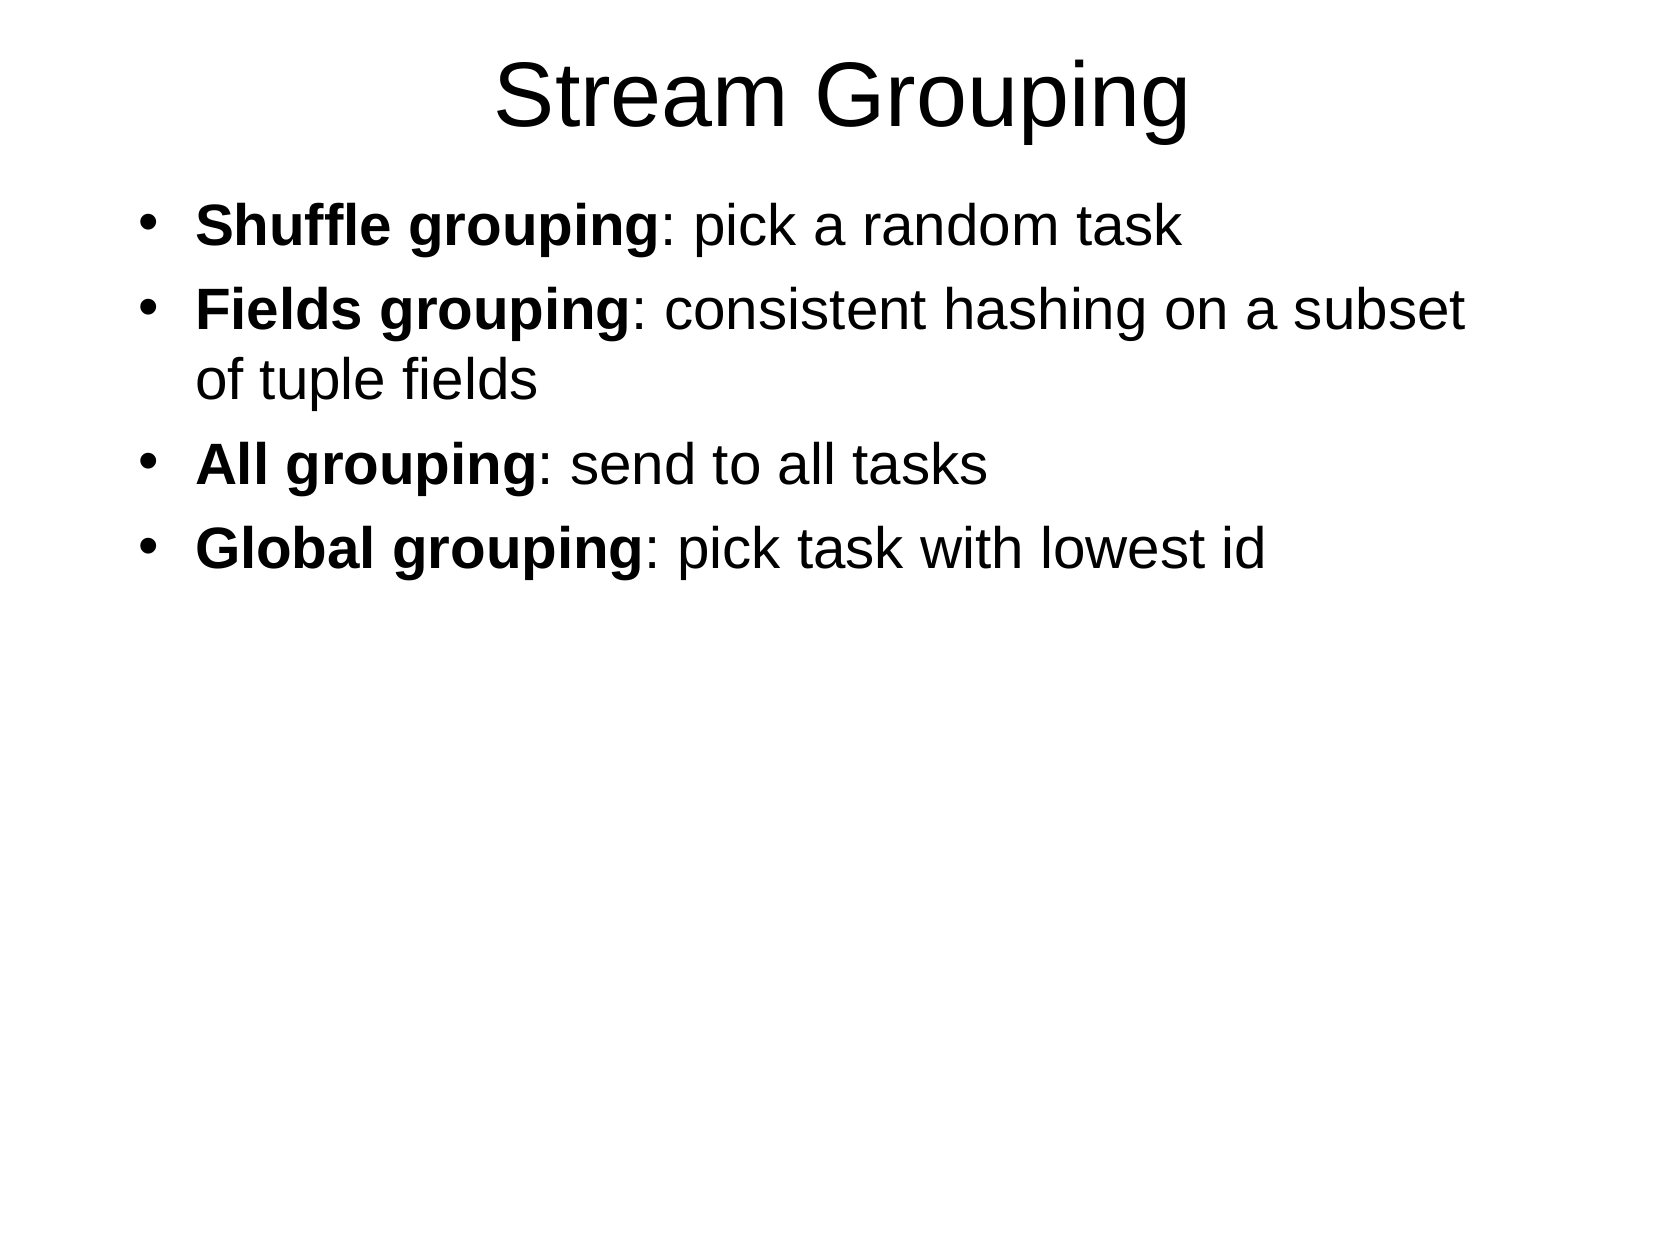

# Stream Grouping
Shuffle grouping: pick a random task
Fields grouping: consistent hashing on a subset of tuple fields
All grouping: send to all tasks
Global grouping: pick task with lowest id